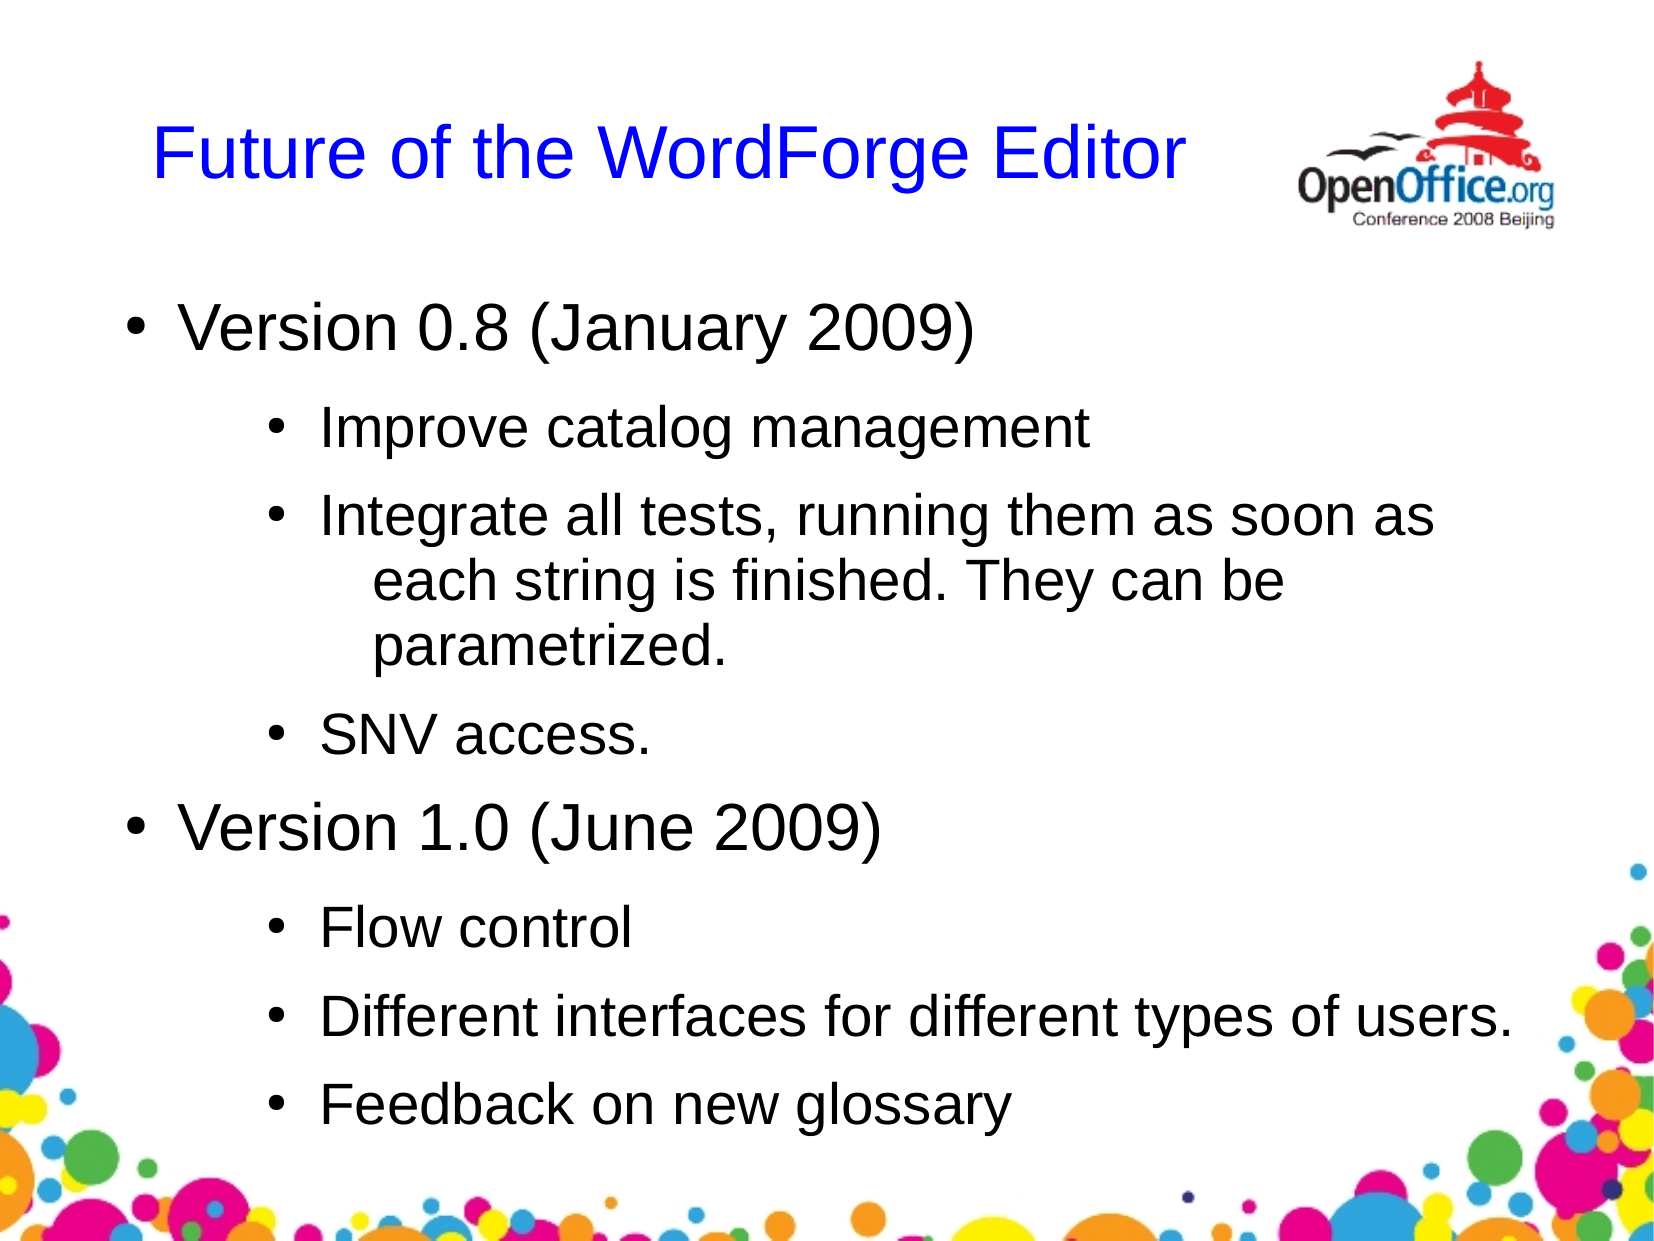

# Future of the WordForge Editor
Version 0.8 (January 2009)
Improve catalog management
Integrate all tests, running them as soon as each string is finished. They can be parametrized.
SNV access.
Version 1.0 (June 2009)
Flow control
Different interfaces for different types of users.
Feedback on new glossary